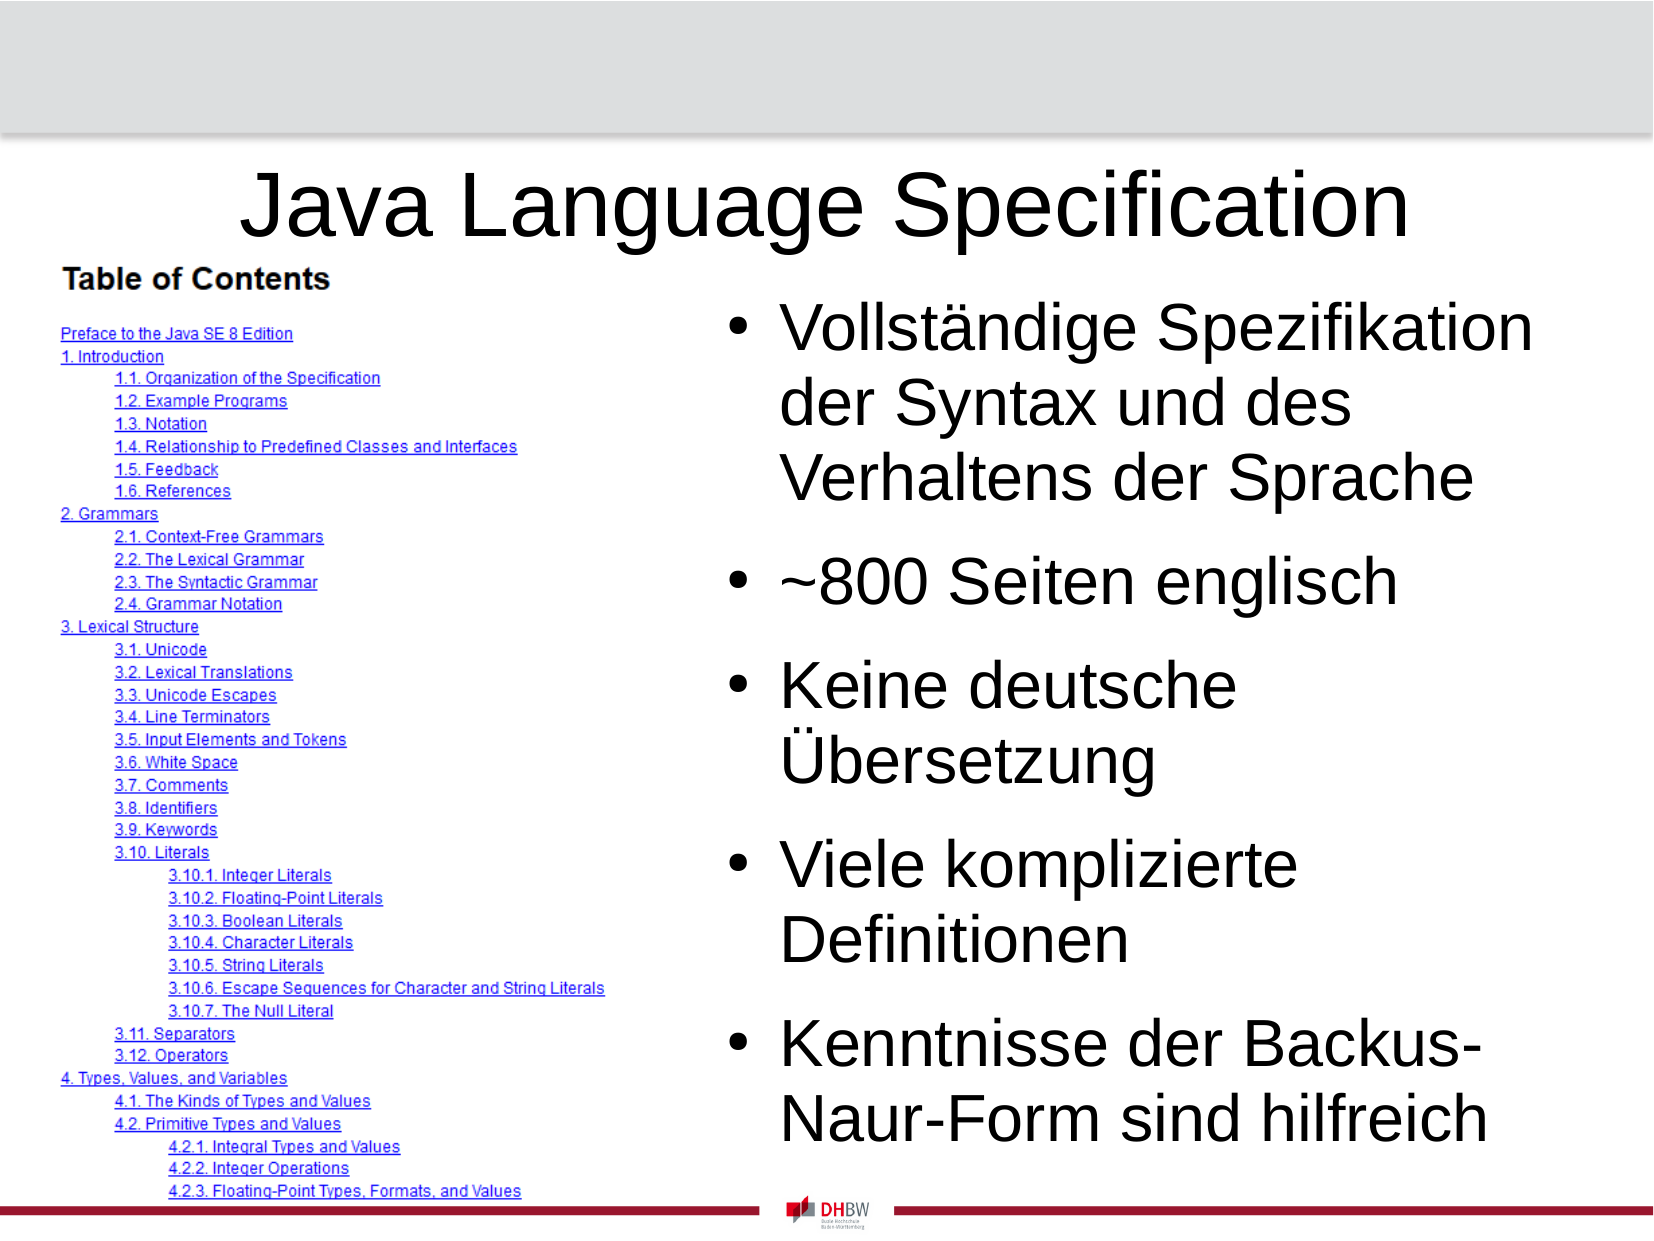

# Java Language Specification
Vollständige Spezifikation der Syntax und des Verhaltens der Sprache
~800 Seiten englisch
Keine deutsche Übersetzung
Viele komplizierte Definitionen
Kenntnisse der Backus-Naur-Form sind hilfreich